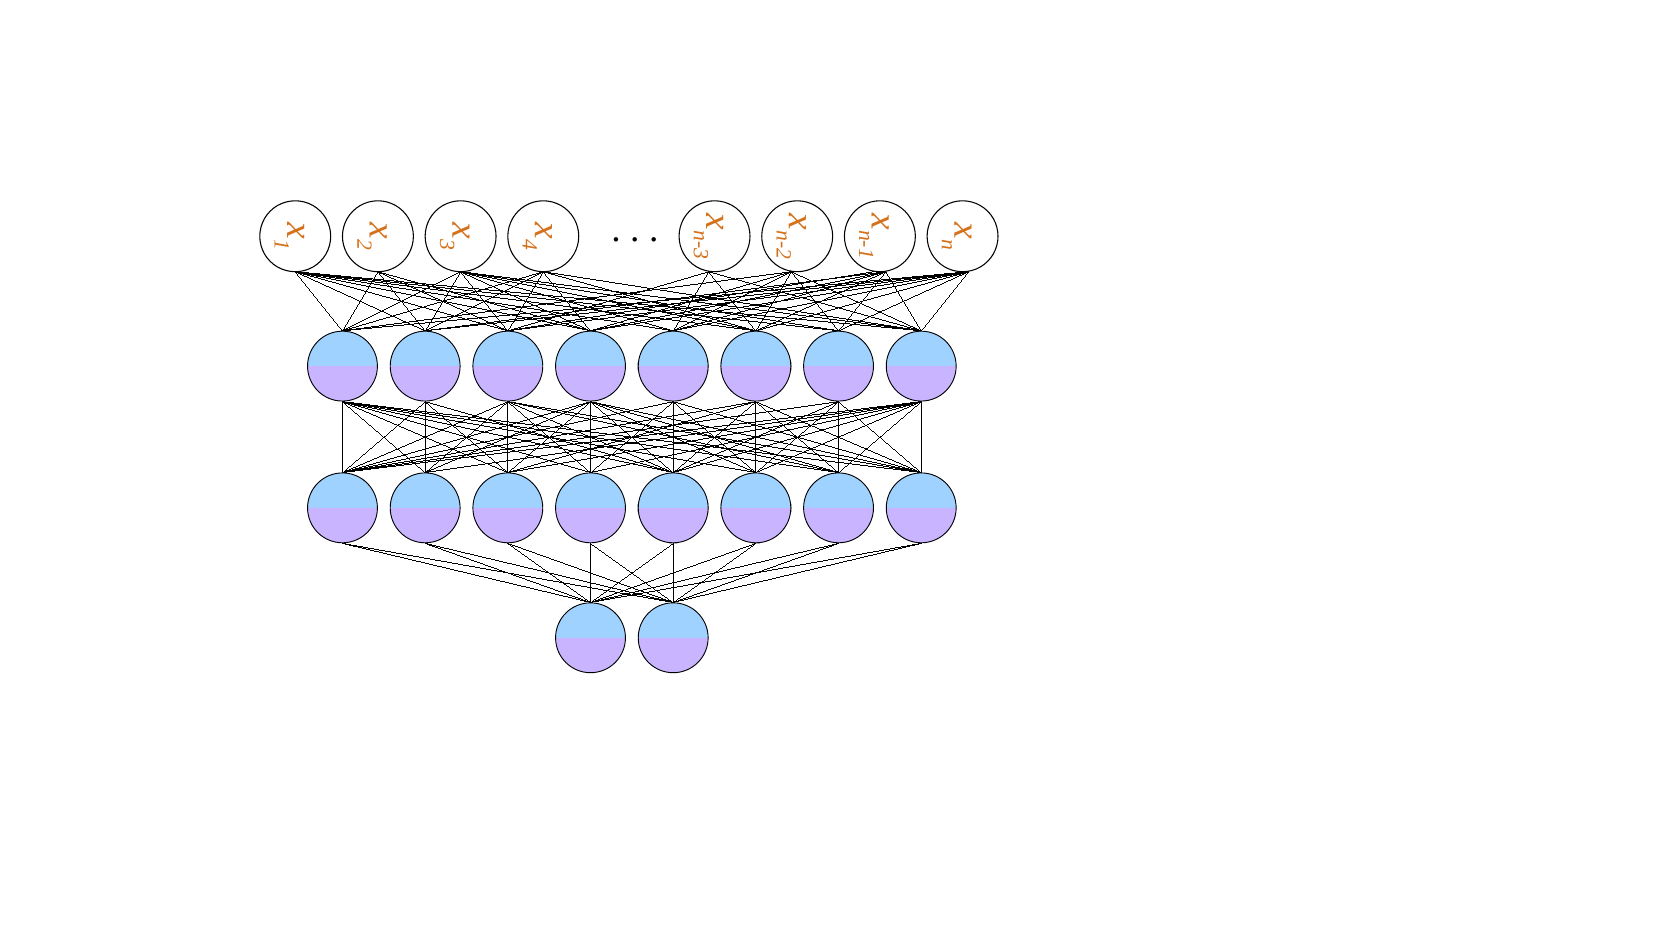

x1
x2
x3
x4
. . .
xn-3
xn-2
xn-1
xn